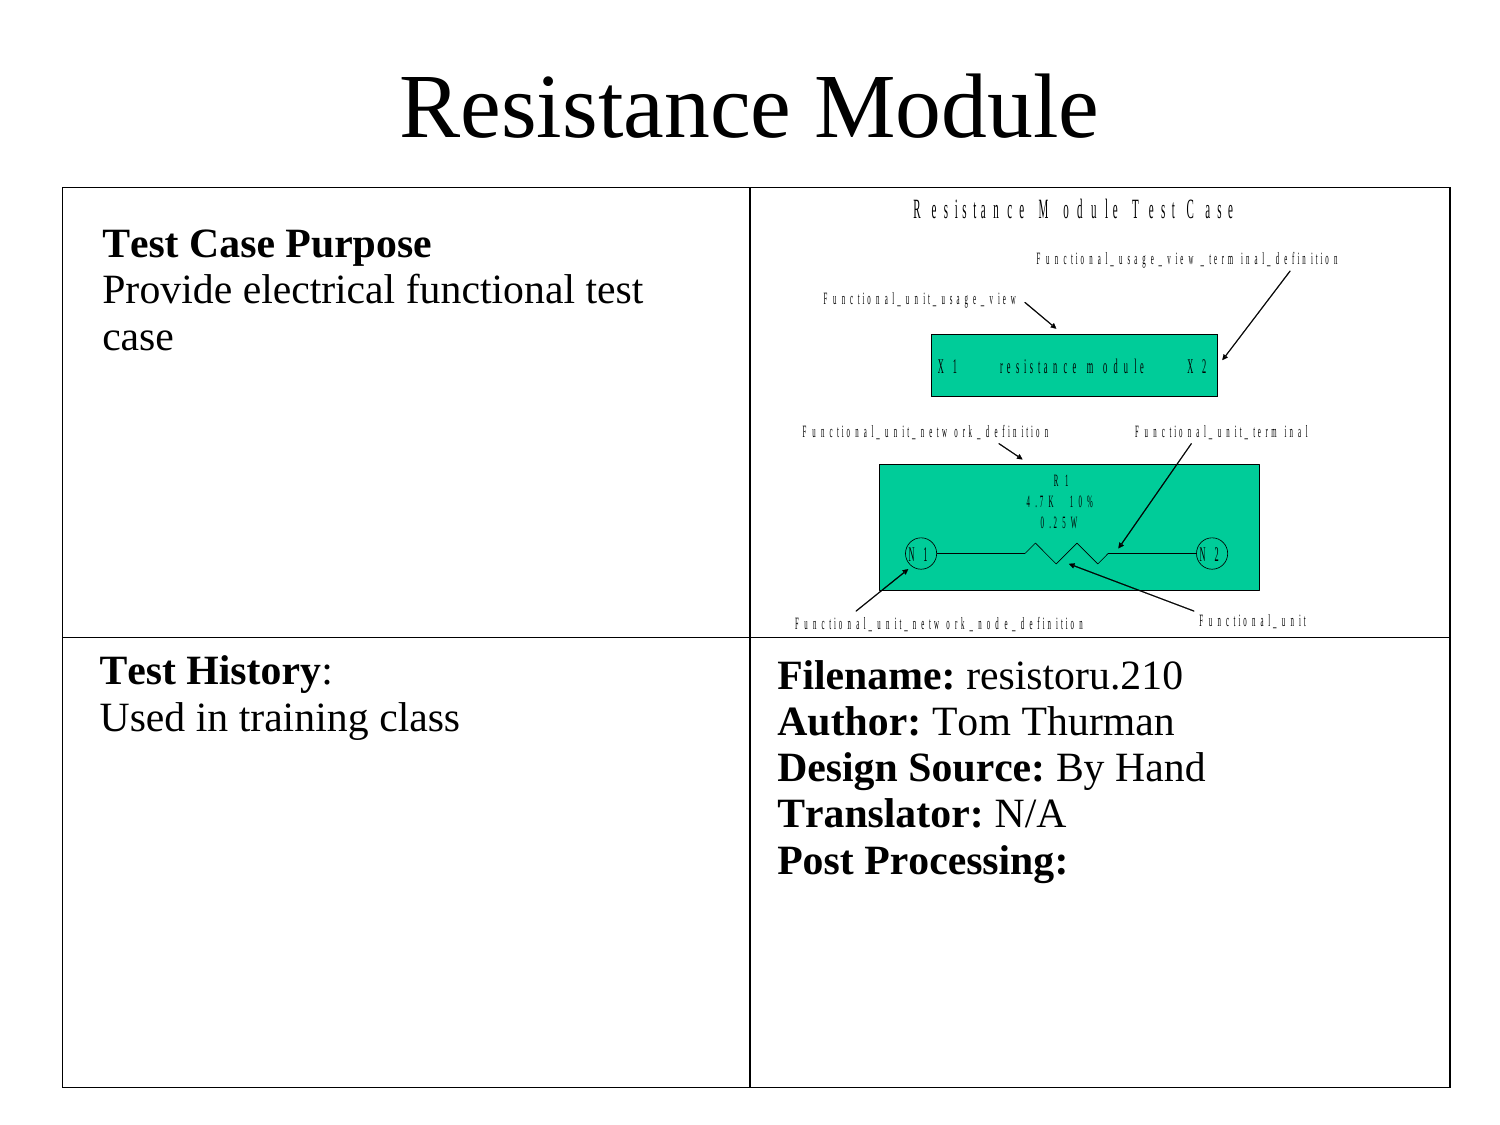

# Resistance Module
Test Case Purpose
Provide electrical functional test case
Test History:
Used in training class
Filename: resistoru.210
Author: Tom Thurman
Design Source: By Hand
Translator: N/A
Post Processing: